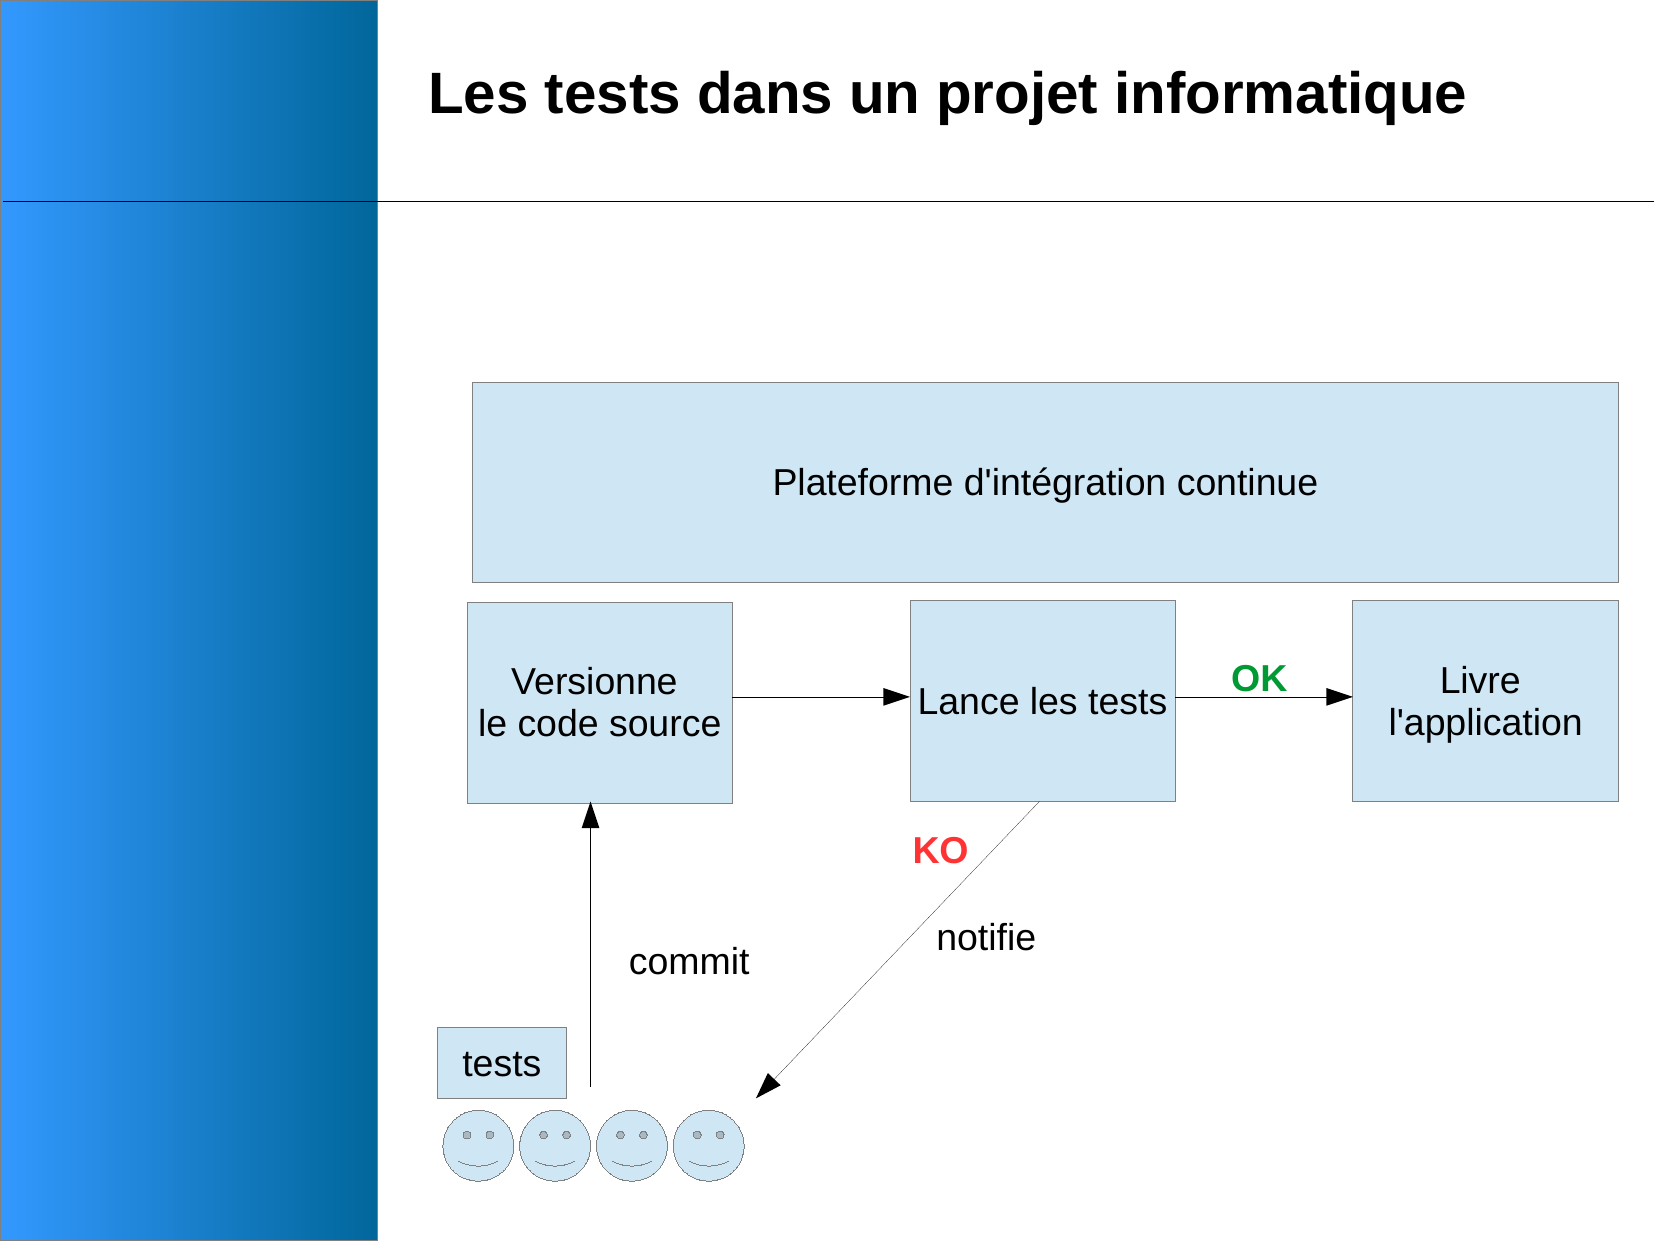

Les tests dans un projet informatique
#
Plateforme d'intégration continue
Lance les tests
Livre
l'application
Versionne
le code source
OK
KO
notifie
commit
tests